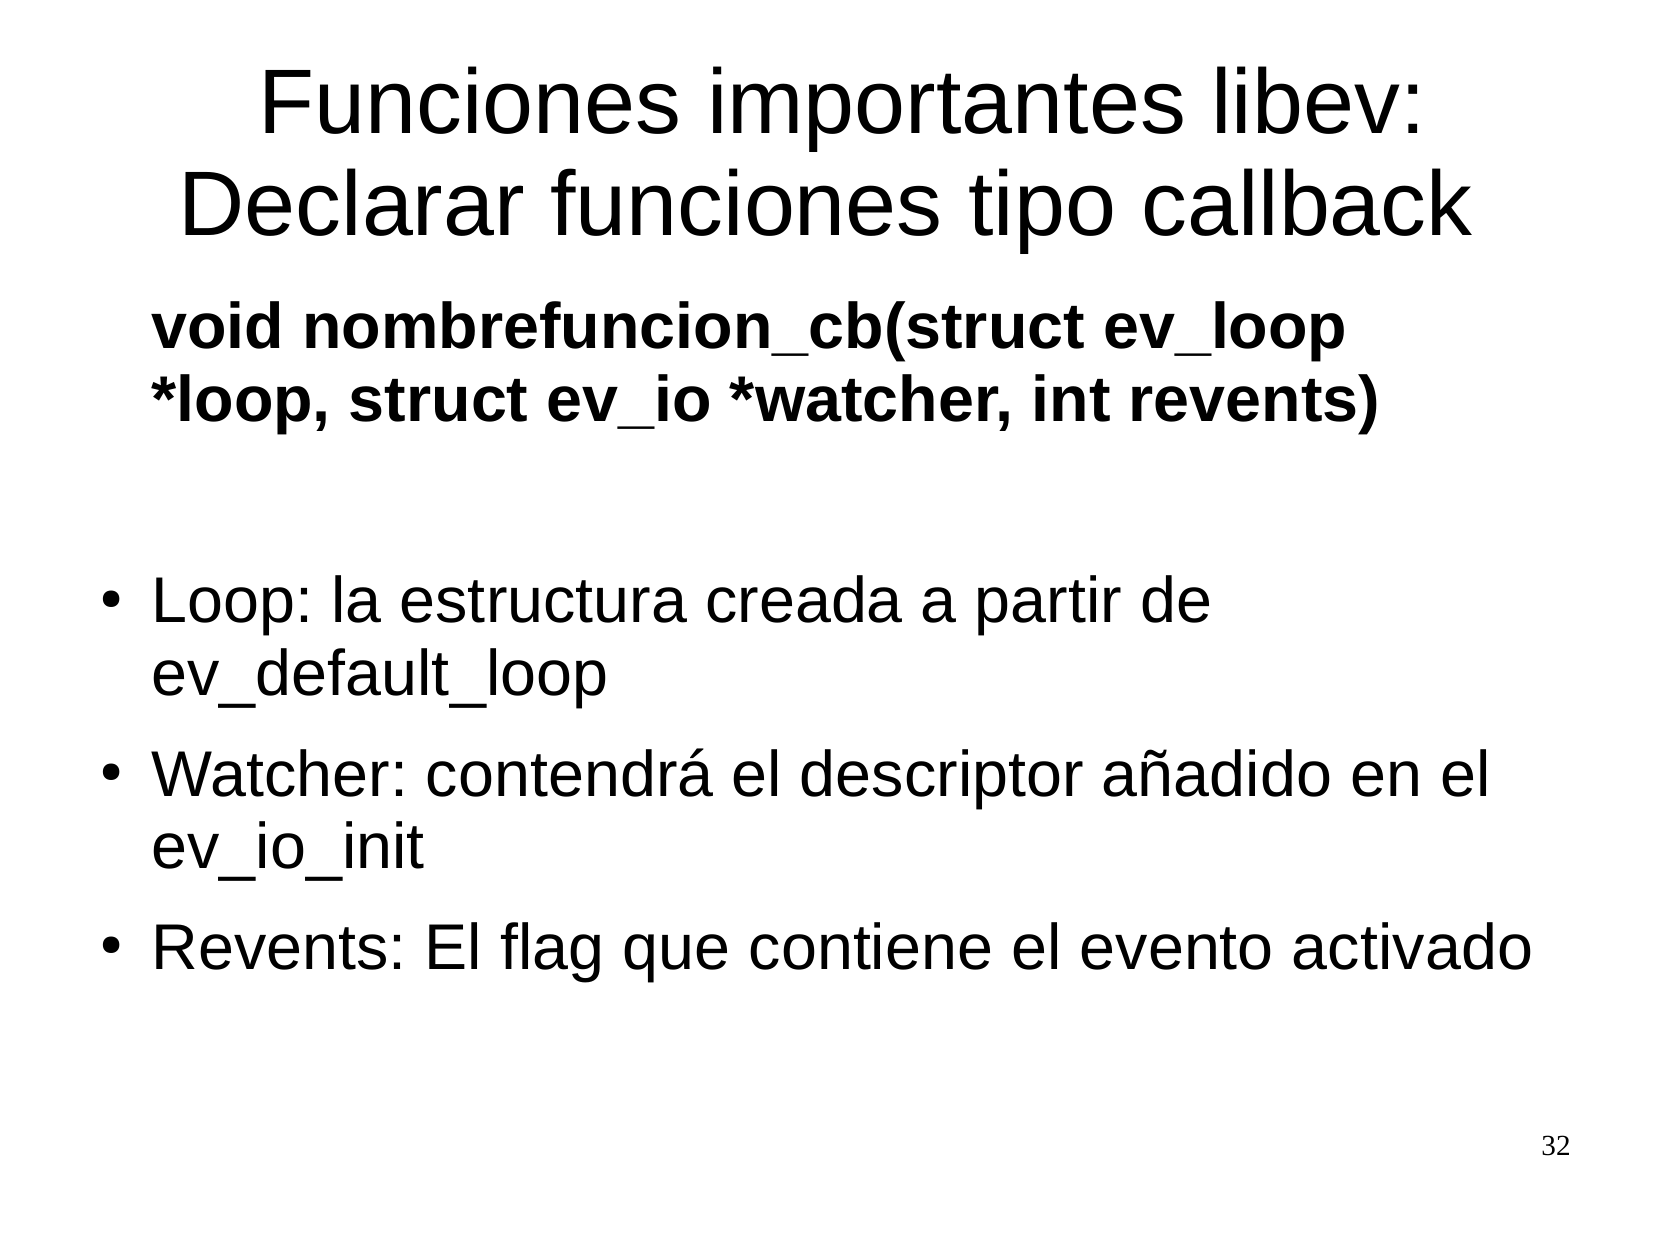

# Funciones importantes libev: Declarar funciones tipo callback
void nombrefuncion_cb(struct ev_loop *loop, struct ev_io *watcher, int revents)
Loop: la estructura creada a partir de ev_default_loop
Watcher: contendrá el descriptor añadido en el ev_io_init
Revents: El flag que contiene el evento activado
32